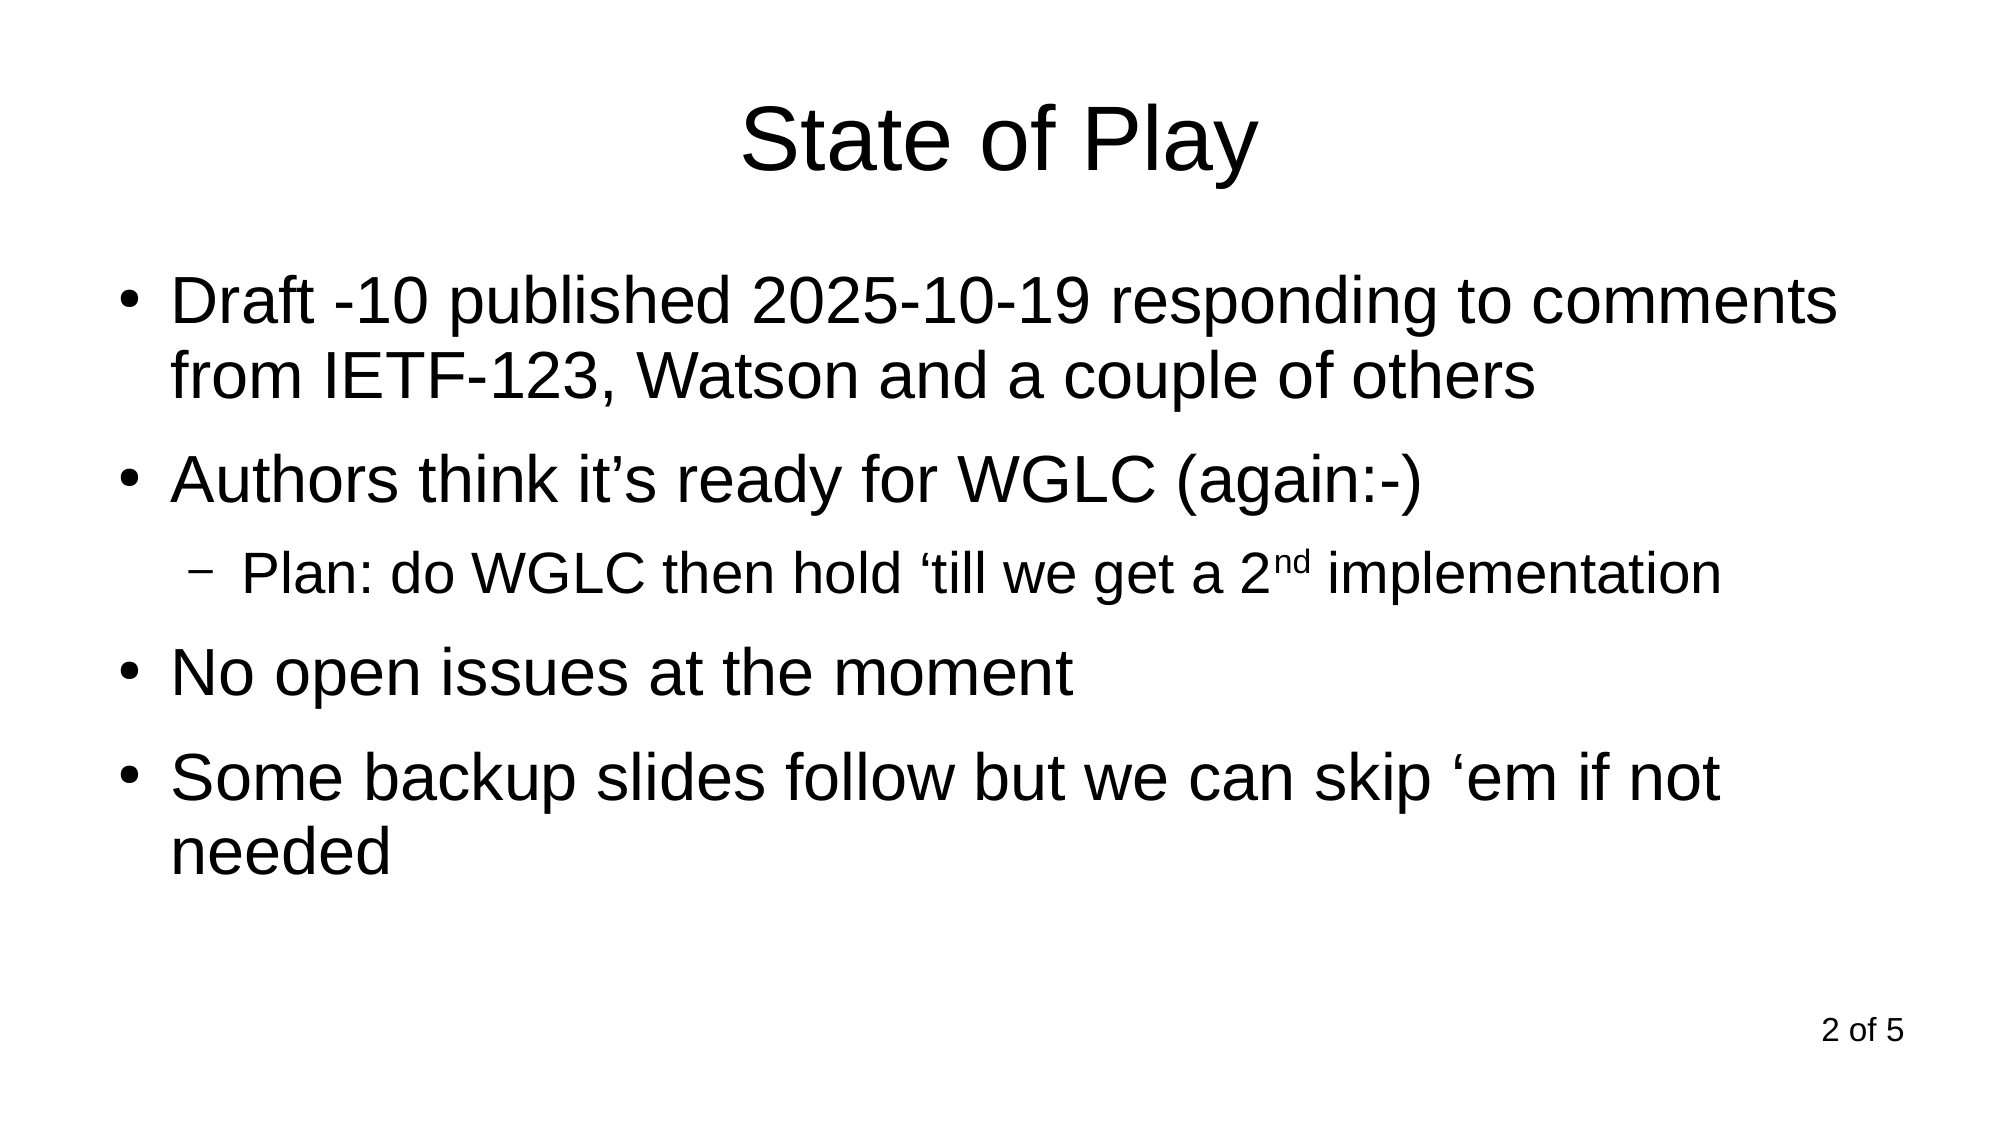

# State of Play
Draft -10 published 2025-10-19 responding to comments from IETF-123, Watson and a couple of others
Authors think it’s ready for WGLC (again:-)
Plan: do WGLC then hold ‘till we get a 2nd implementation
No open issues at the moment
Some backup slides follow but we can skip ‘em if not needed
 of 5